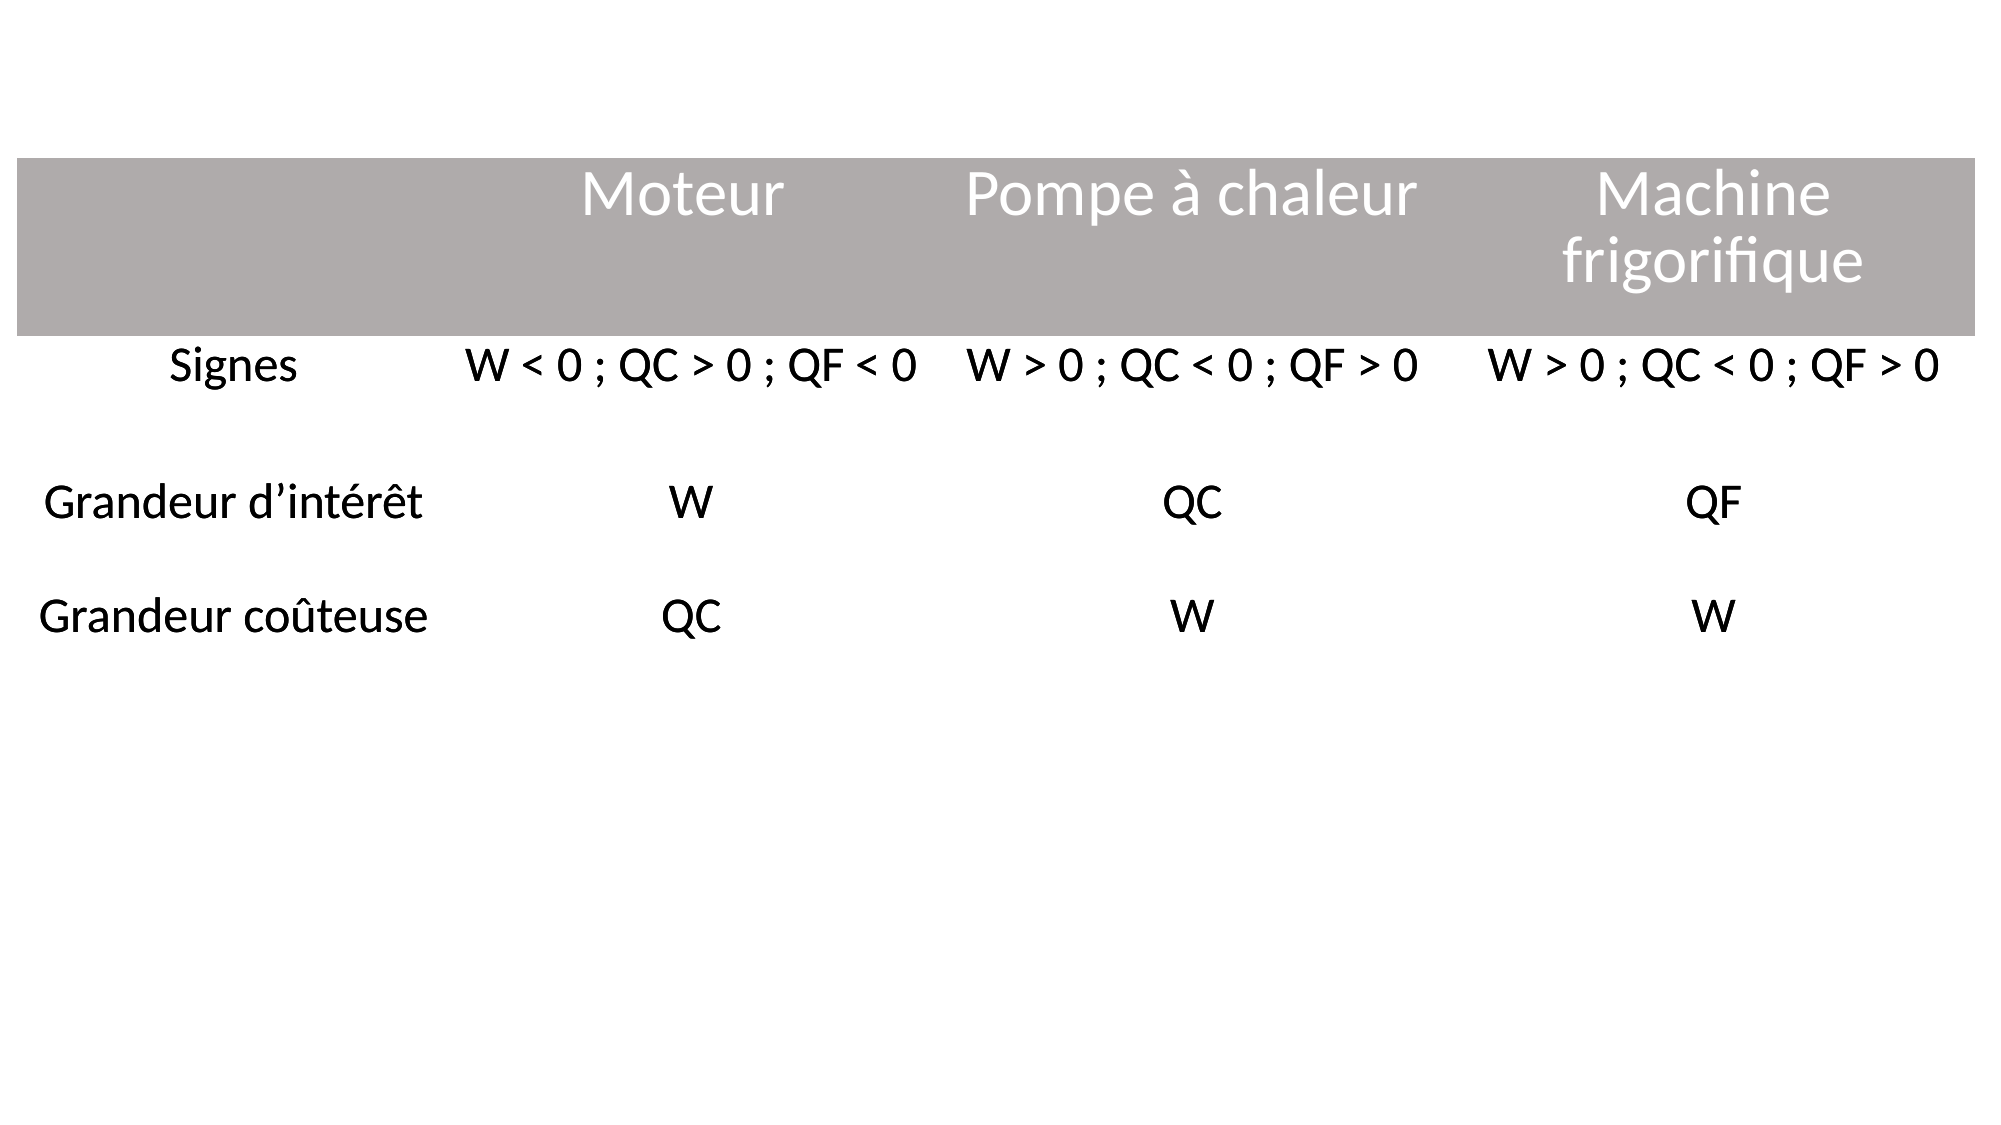

| | Moteur | Pompe à chaleur | Machine frigorifique |
| --- | --- | --- | --- |
| Signes | W < 0 ; QC > 0 ; QF < 0 | W > 0 ; QC < 0 ; QF > 0 | W > 0 ; QC < 0 ; QF > 0 |
| Grandeur d’intérêt | W | QC | QF |
| Grandeur coûteuse | QC | W | W |
| | Moteur | Pompe à chaleur | Machine frigorifique |
| --- | --- | --- | --- |
| Signes | W < 0 ; QC > 0 ; QF < 0 | W > 0 ; QC < 0 ; QF > 0 | W > 0 ; QC < 0 ; QF > 0 |
| Grandeur d’intérêt | W | QC | QF |
| Grandeur coûteuse | QC | W | W |